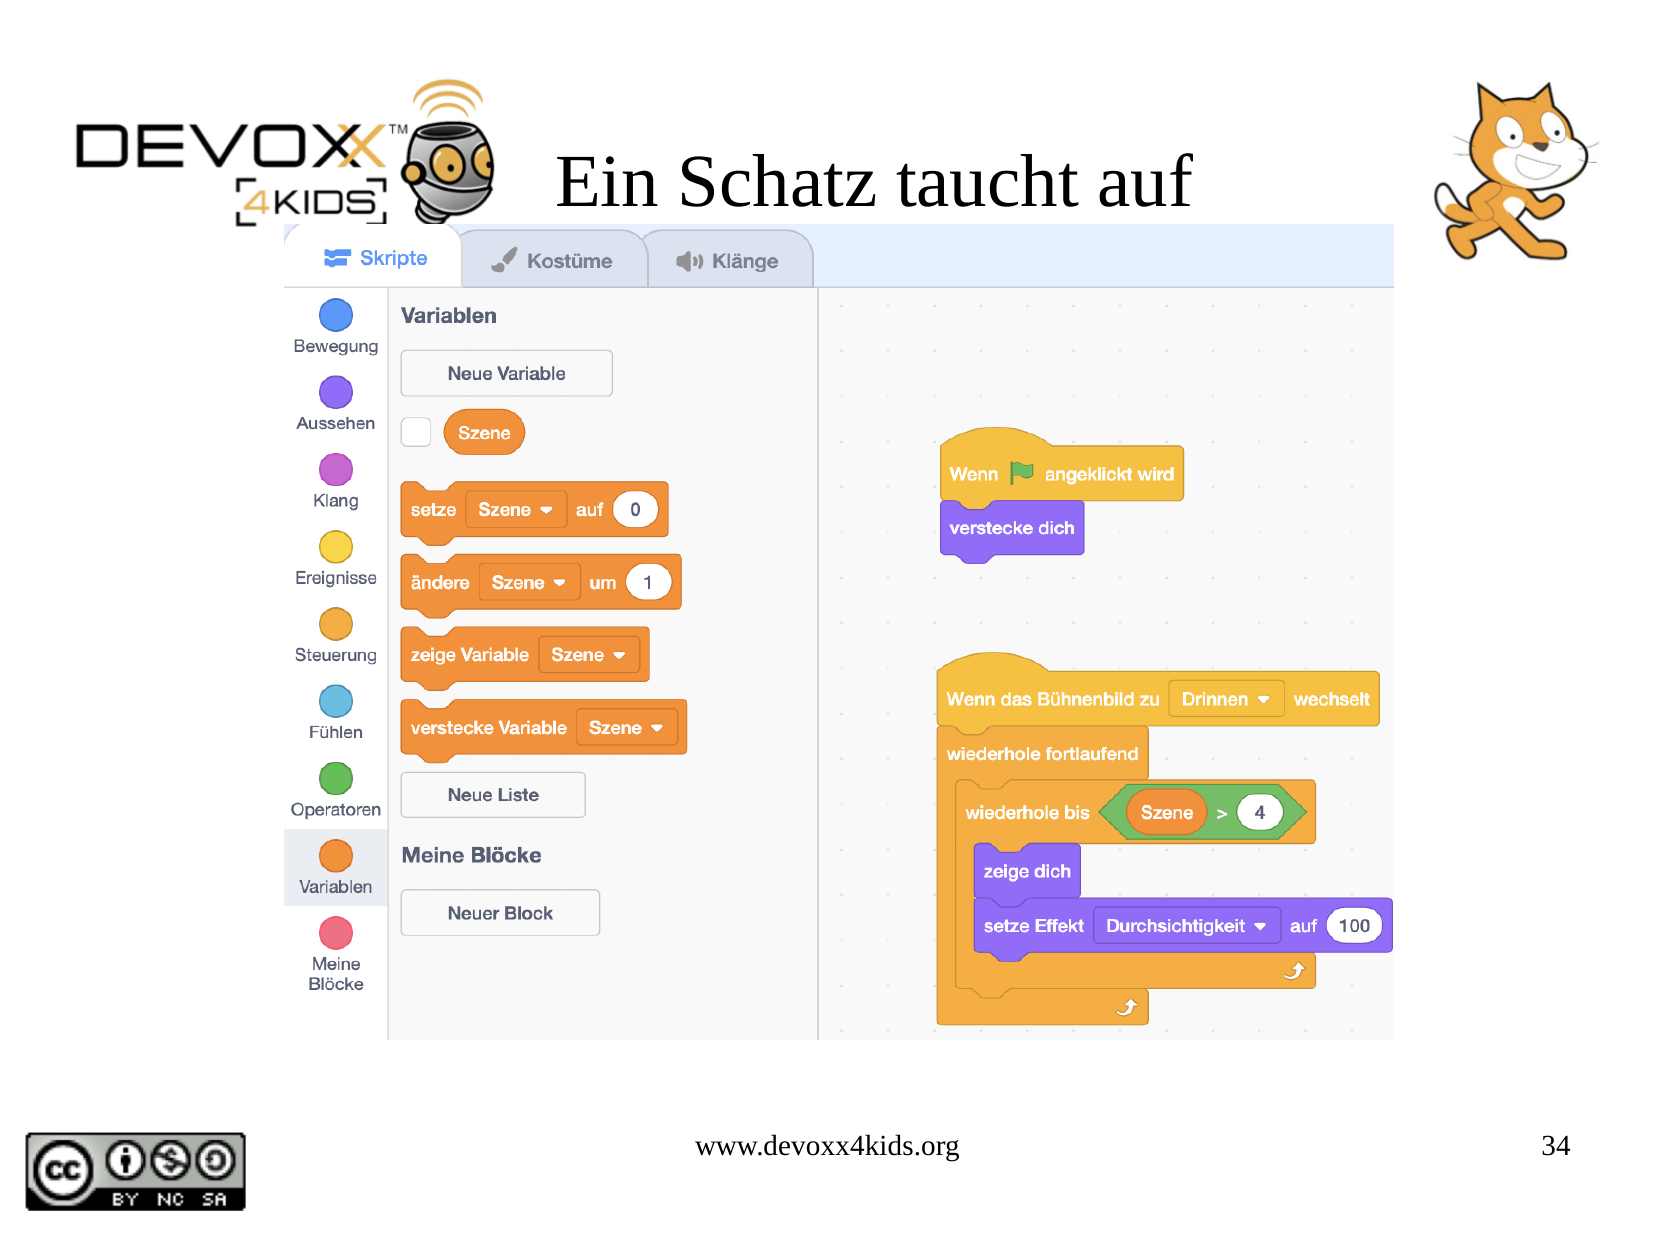

# Ein Schatz taucht auf
www.devoxx4kids.org
34